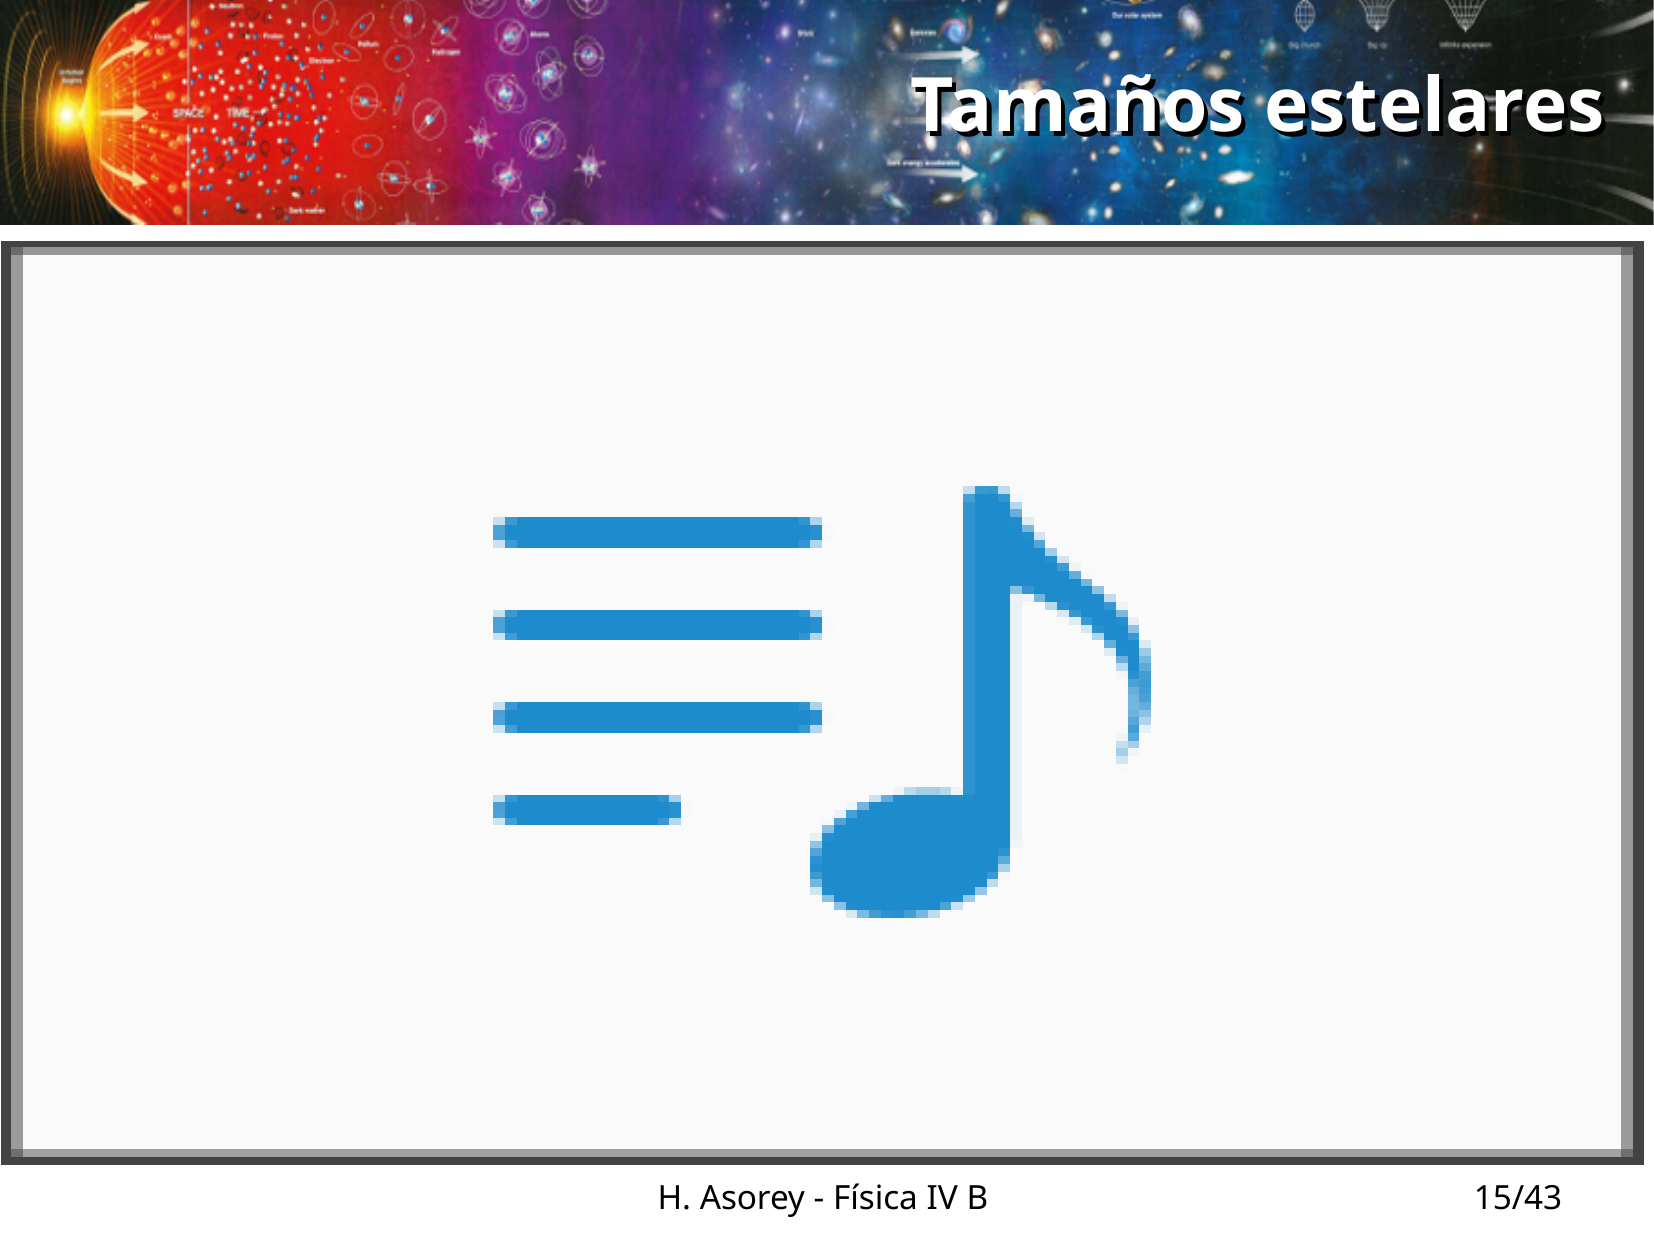

# Tamaños estelares
H. Asorey - Física IV B
15